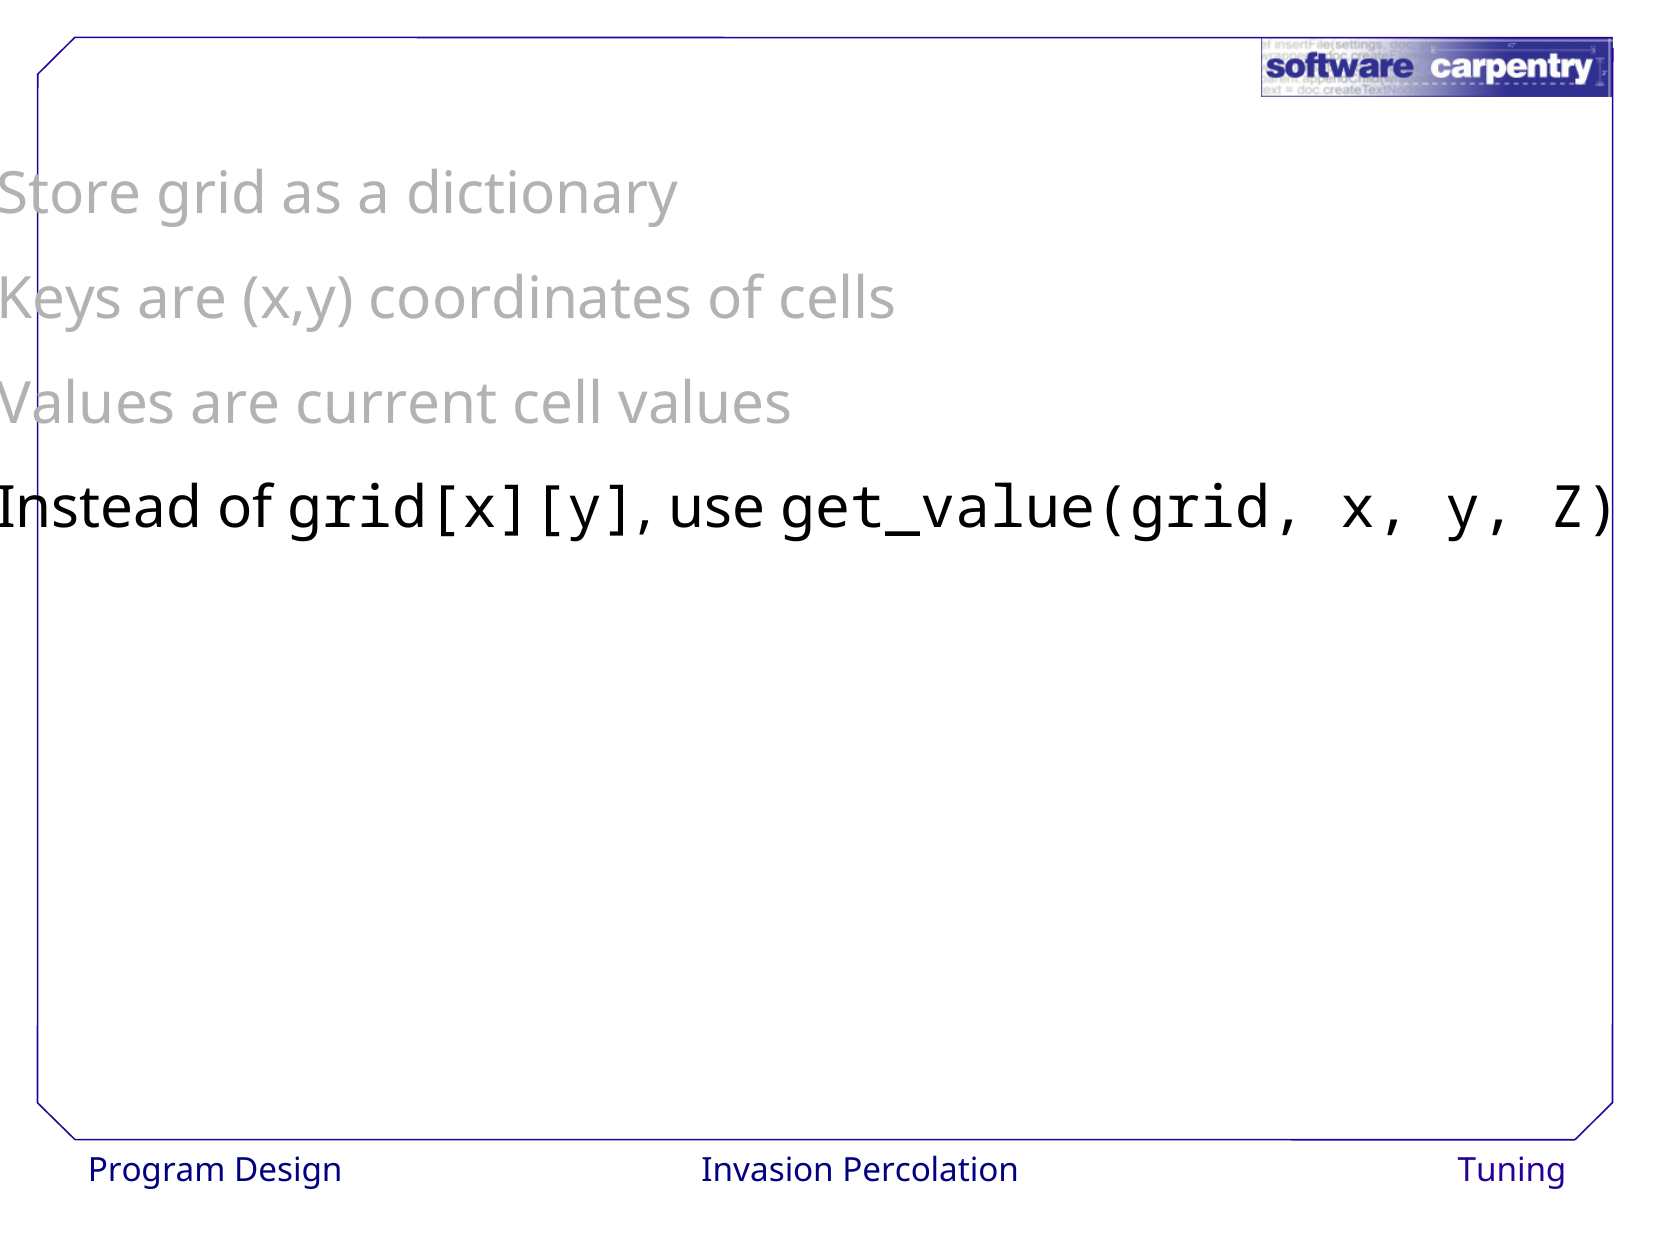

Store grid as a dictionary
Keys are (x,y) coordinates of cells
Values are current cell values
Instead of grid[x][y], use get_value(grid, x, y, Z)